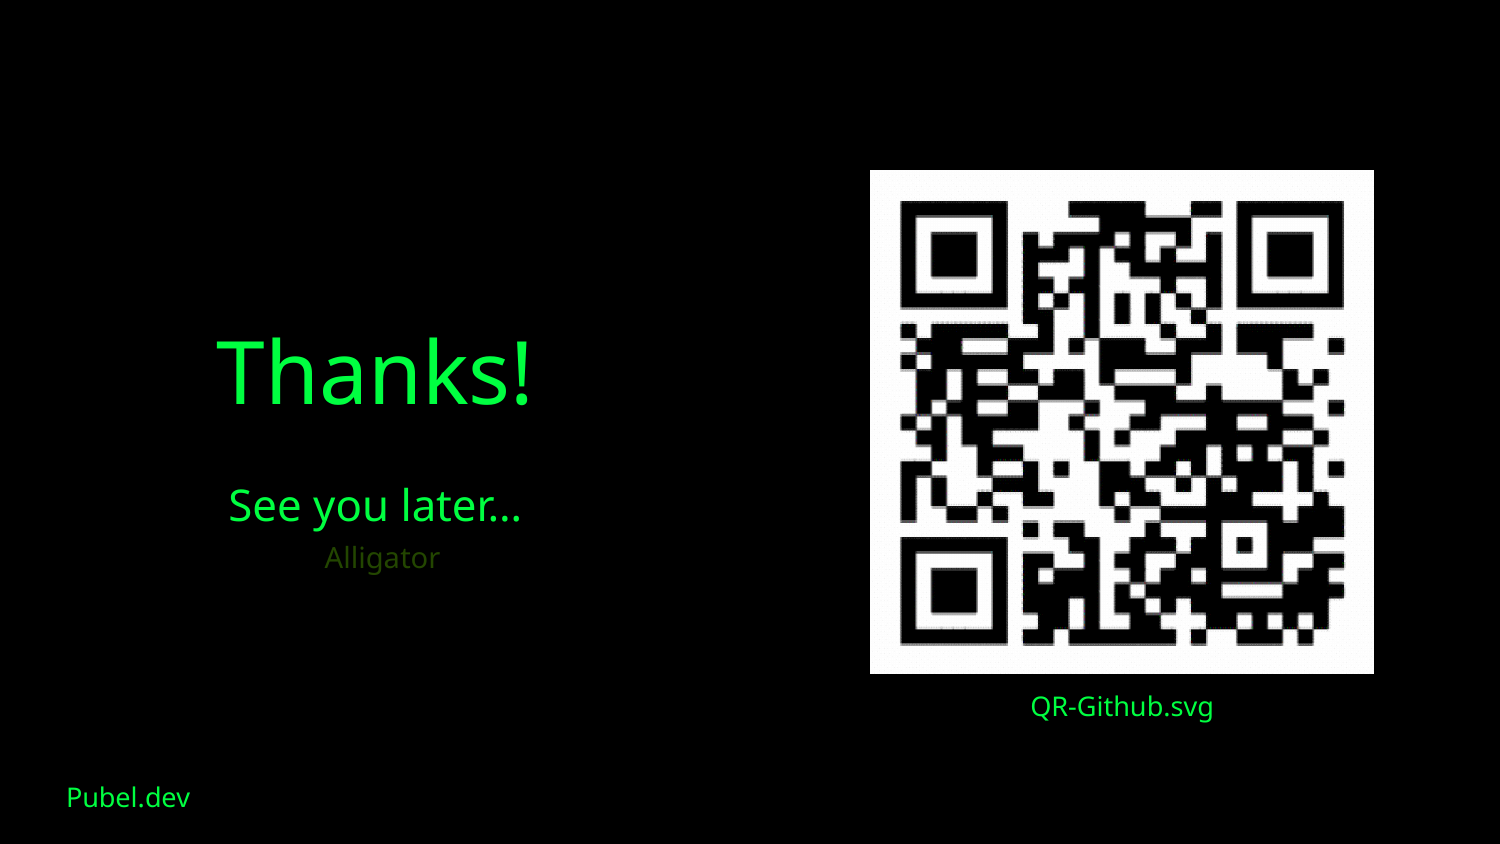

# Thanks!
See you later…
Alligator
QR-Github.svg
Pubel.dev